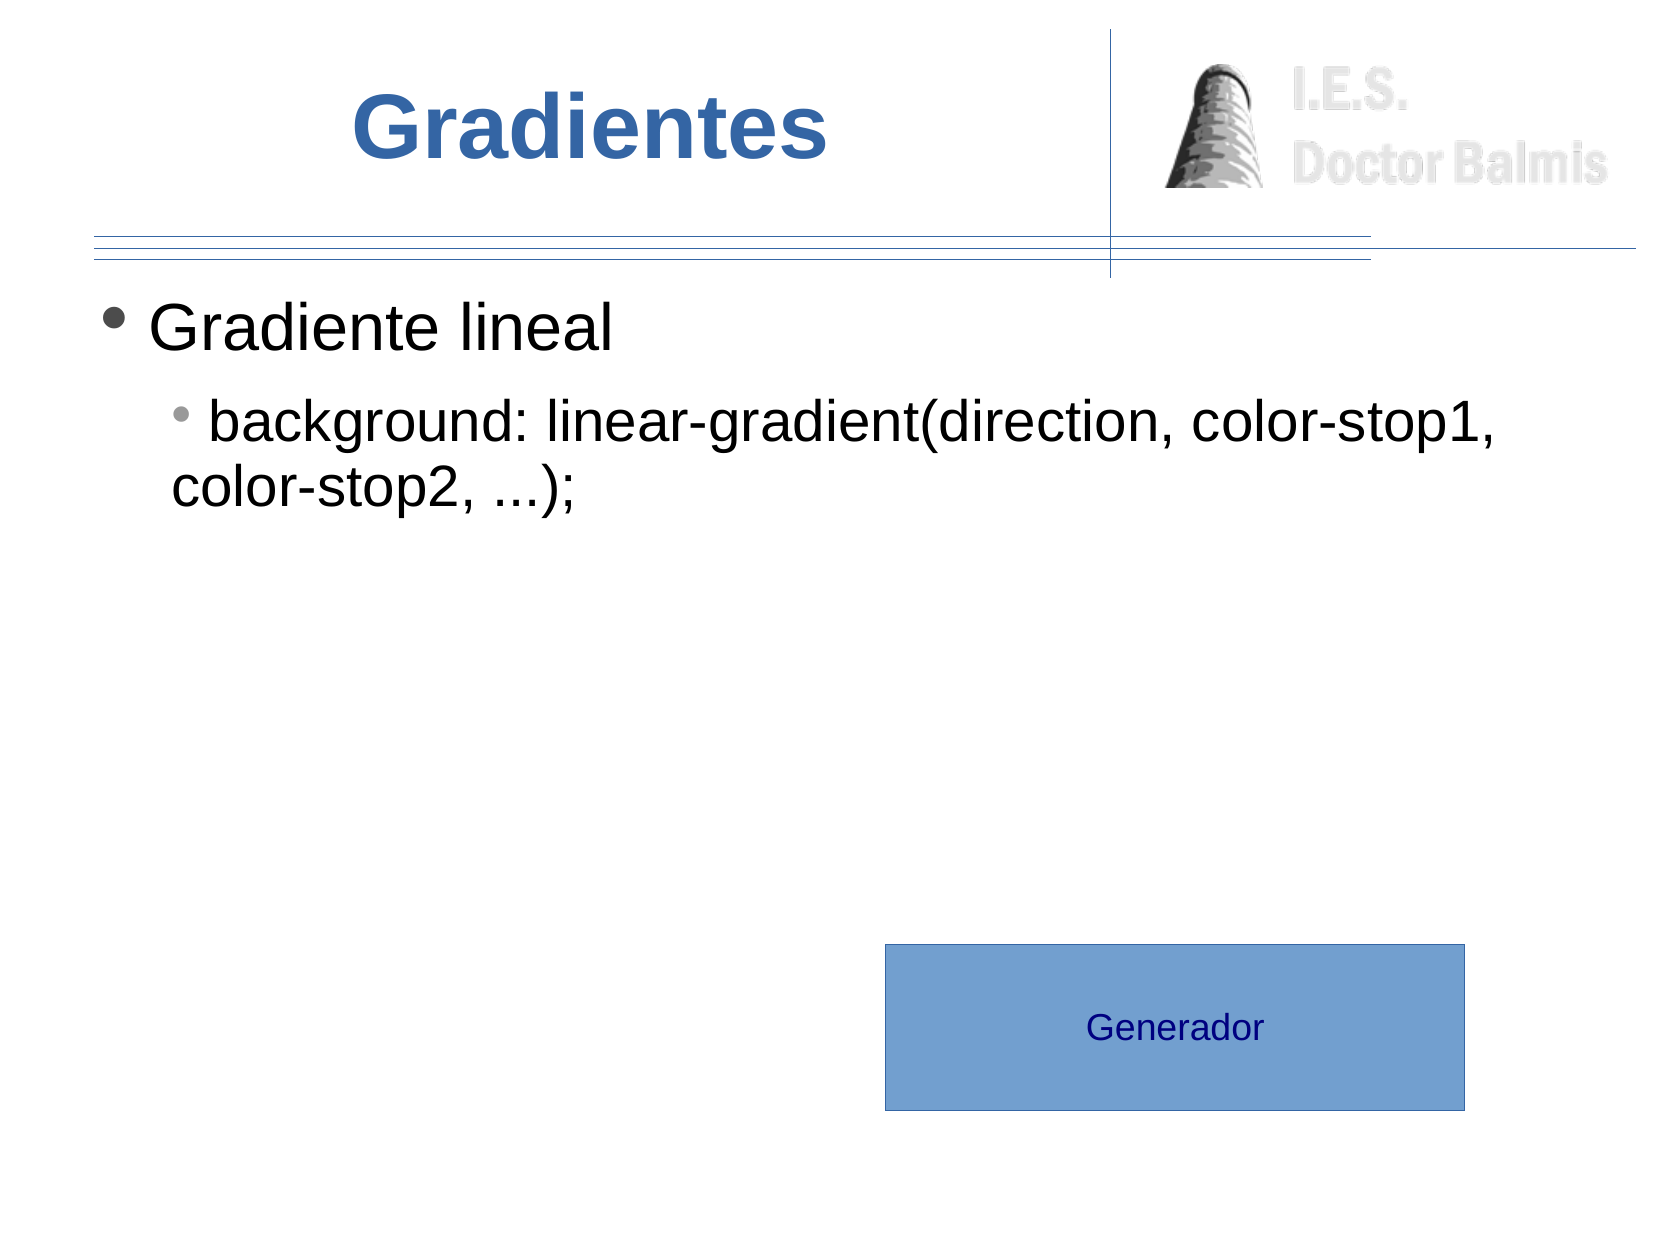

# Gradientes
 Gradiente lineal
 background: linear-gradient(direction, color-stop1, color-stop2, ...);
Generador